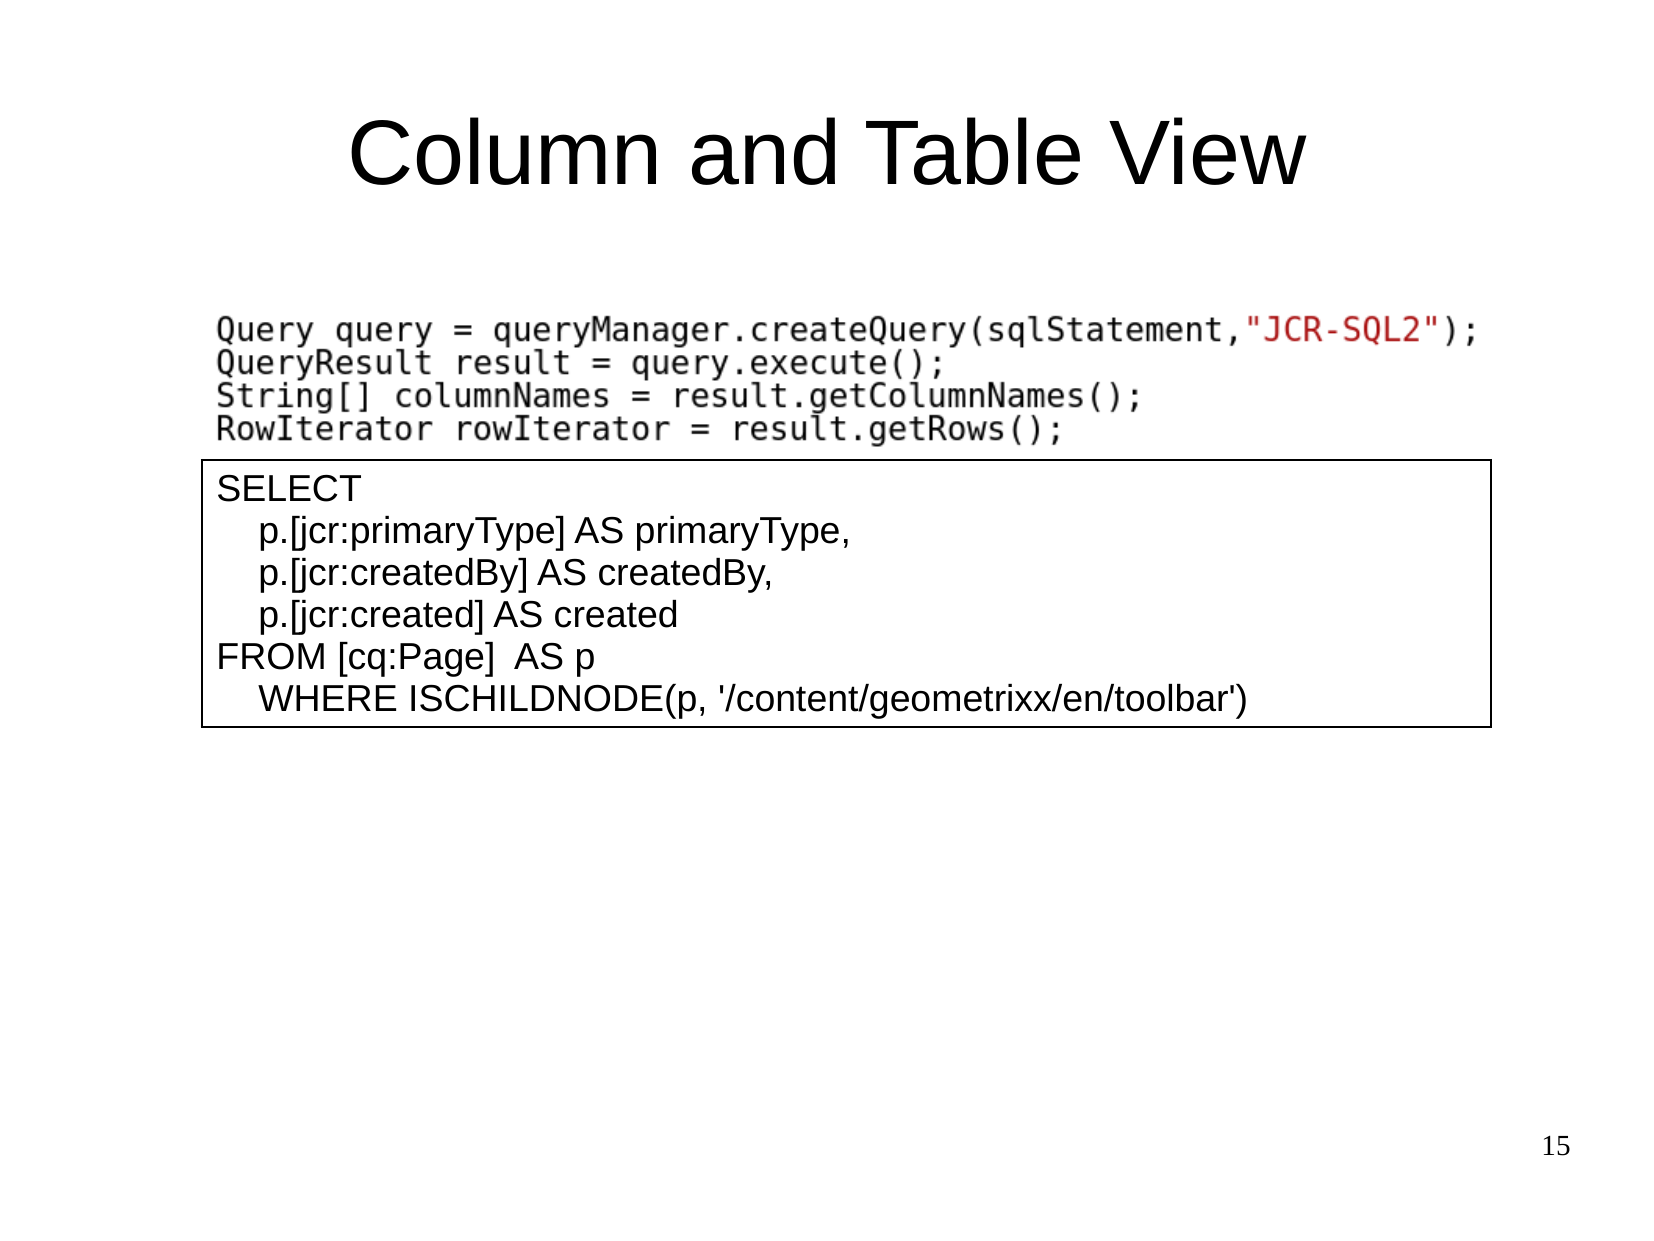

# Column and Table View
| SELECT p.[jcr:primaryType] AS primaryType, p.[jcr:createdBy] AS createdBy, p.[jcr:created] AS created FROM [cq:Page] AS p WHERE ISCHILDNODE(p, '/content/geometrixx/en/toolbar') |
| --- |
15